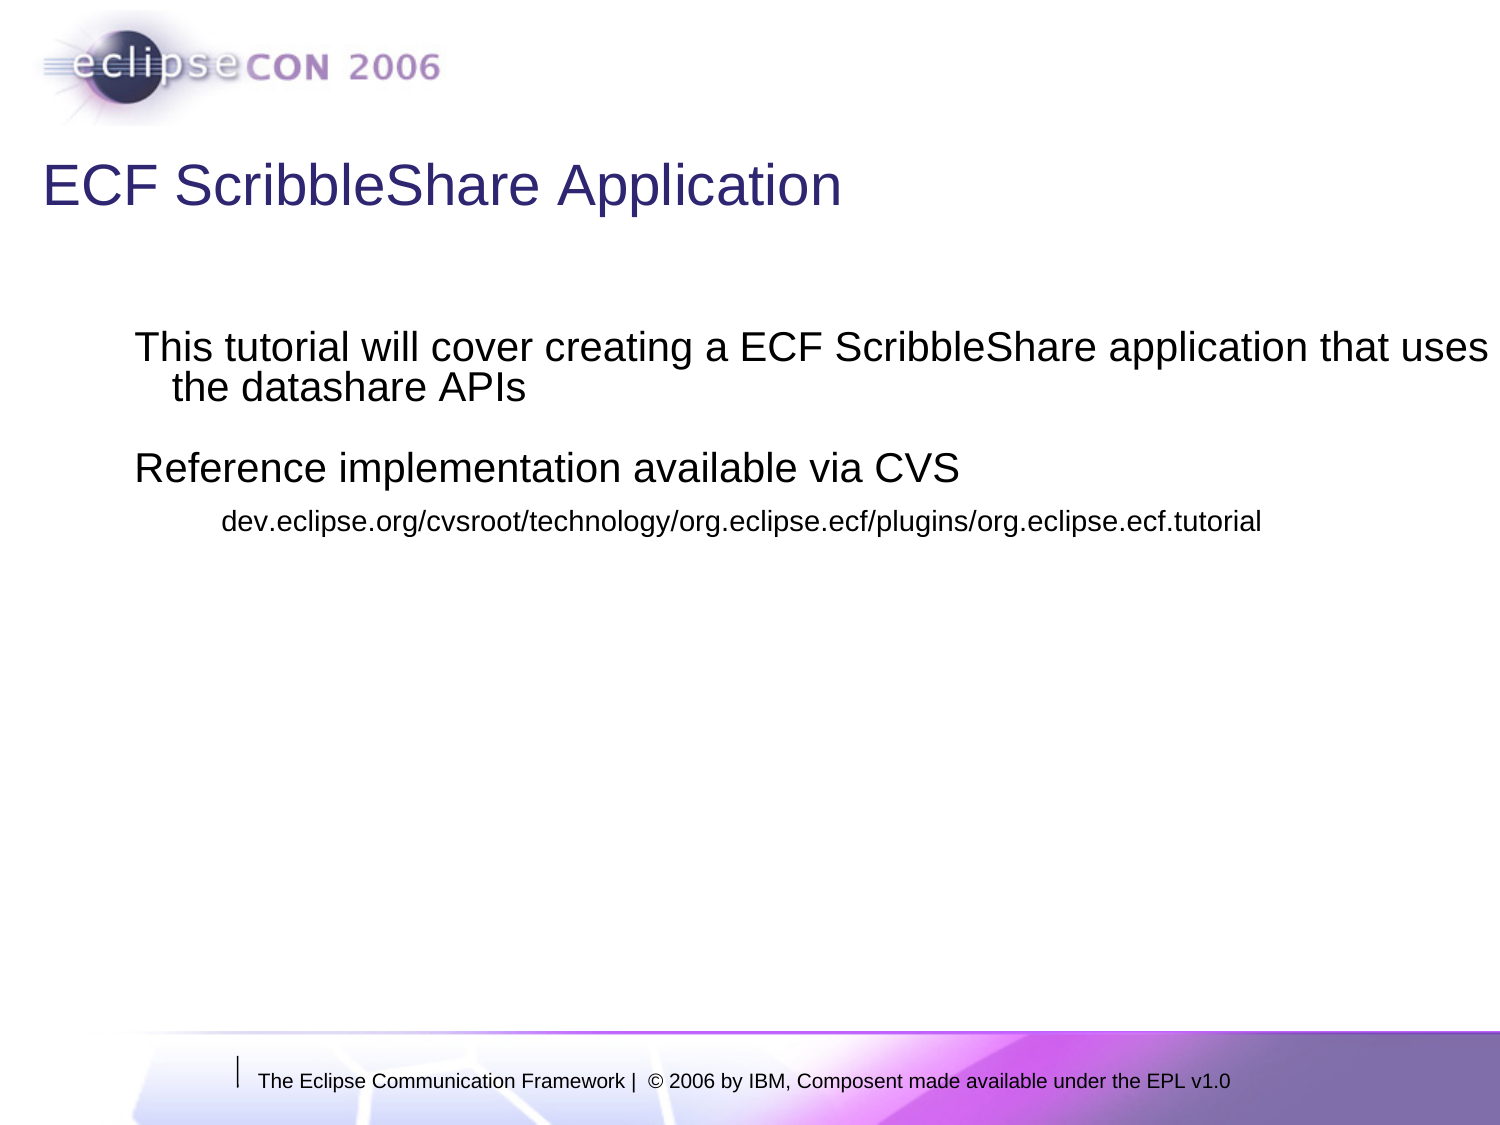

# ECF ScribbleShare Application
This tutorial will cover creating a ECF ScribbleShare application that uses the datashare APIs
Reference implementation available via CVS
 dev.eclipse.org/cvsroot/technology/org.eclipse.ecf/plugins/org.eclipse.ecf.tutorial